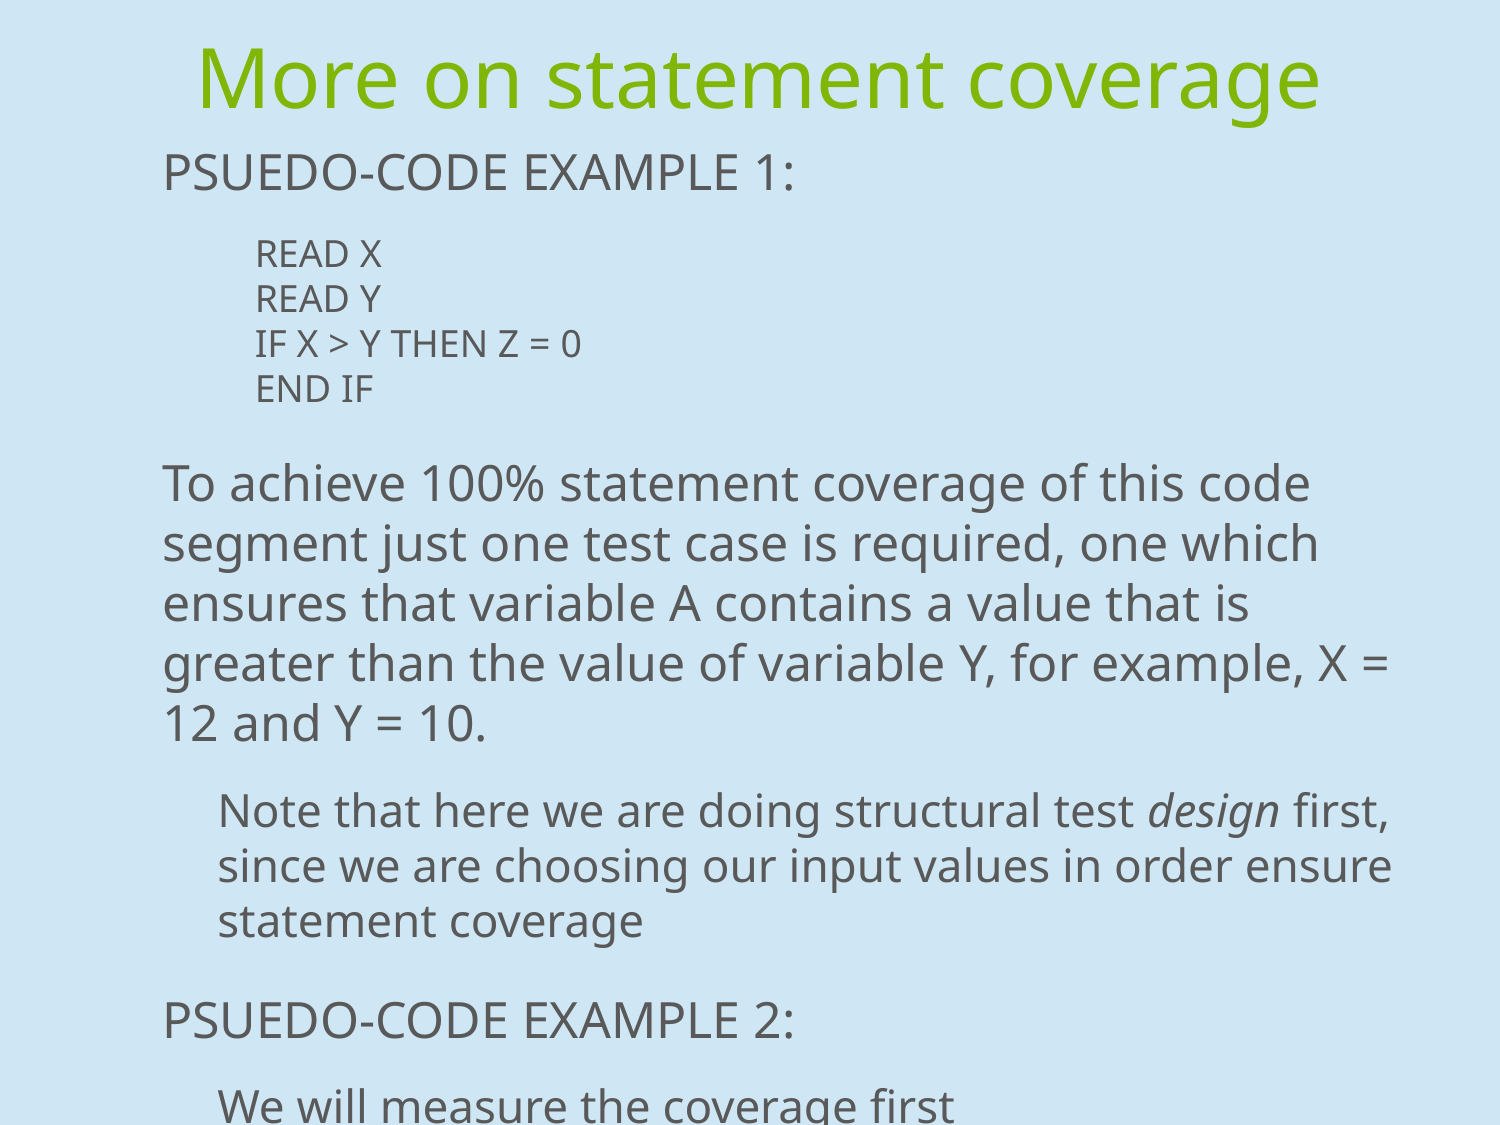

# More on statement coverage
PSUEDO-CODE EXAMPLE 1:
READ X
READ Y
IF X > Y THEN Z = 0
END IF
To achieve 100% statement coverage of this code segment just one test case is required, one which ensures that variable A contains a value that is greater than the value of variable Y, for example, X = 12 and Y = 10.
Note that here we are doing structural test design first, since we are choosing our input values in order ensure statement coverage
PSUEDO-CODE EXAMPLE 2:
We will measure the coverage first
We will regard each line as a statement
We have two read statements, one assignment statement, and then one IF statement on three lines, but the IF statement contains another statement (print) as part of it.
	1 READ X
	2 READ Y
	3 Z = X + 2*Y
	4 IF Z > 50 THEN
	5 PRINT large Z
	6 END IF